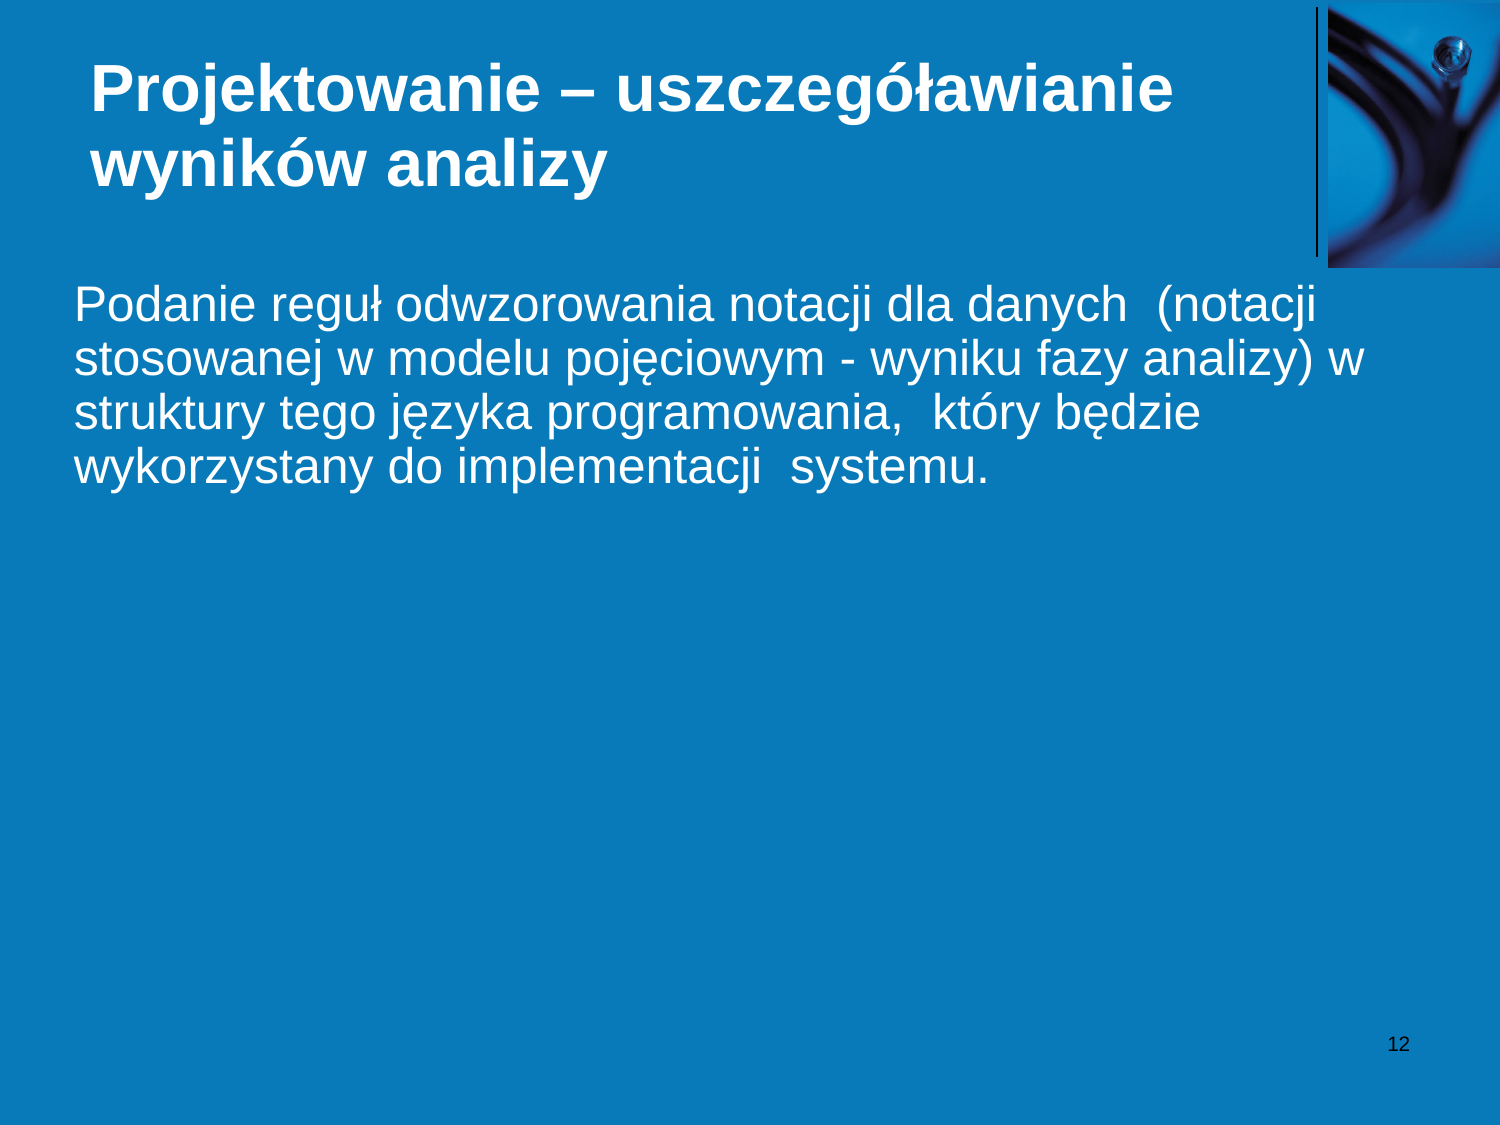

# Projektowanie – uszczegóławianie wyników analizy
Podanie reguł odwzorowania notacji dla danych (notacji stosowanej w modelu pojęciowym - wyniku fazy analizy) w struktury tego języka programowania, który będzie wykorzystany do implementacji systemu.
12